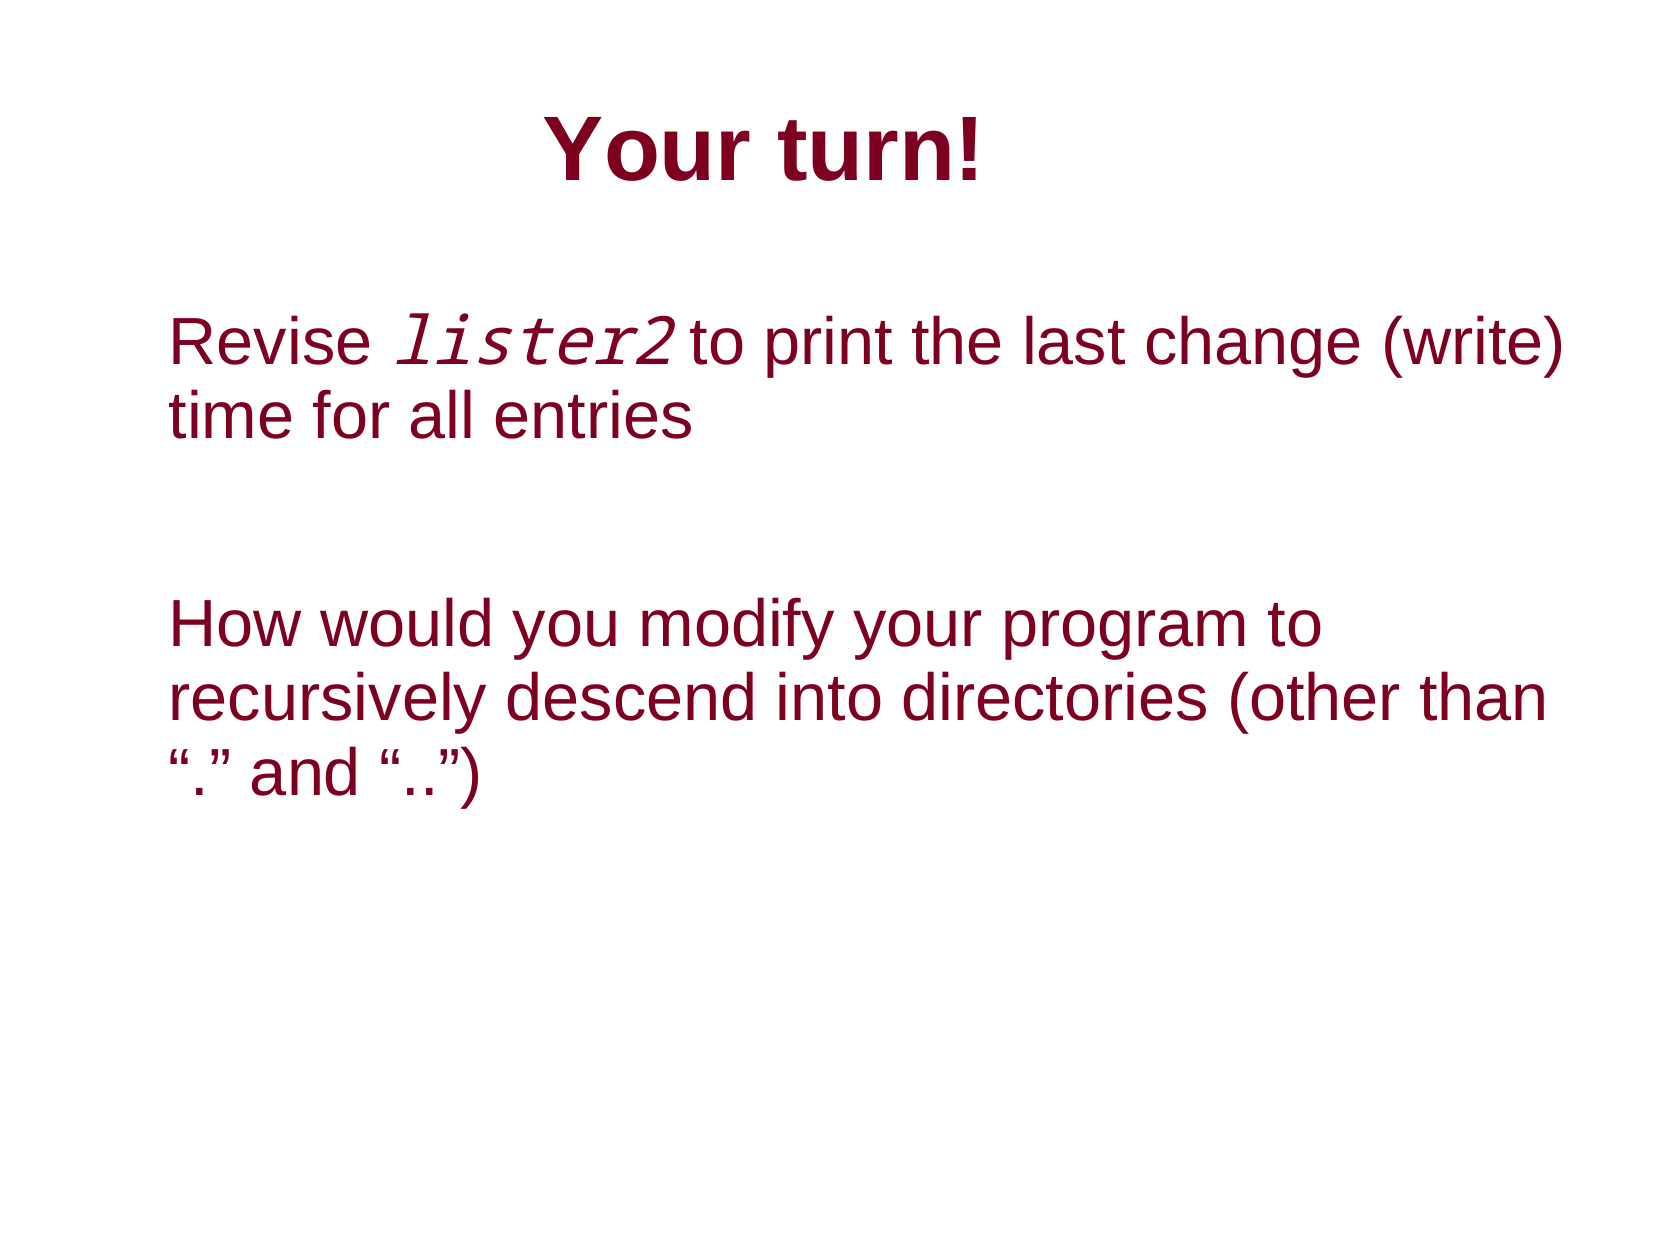

# Your turn!
Revise lister2 to print the last change (write) time for all entries
How would you modify your program to recursively descend into directories (other than “.” and “..”)